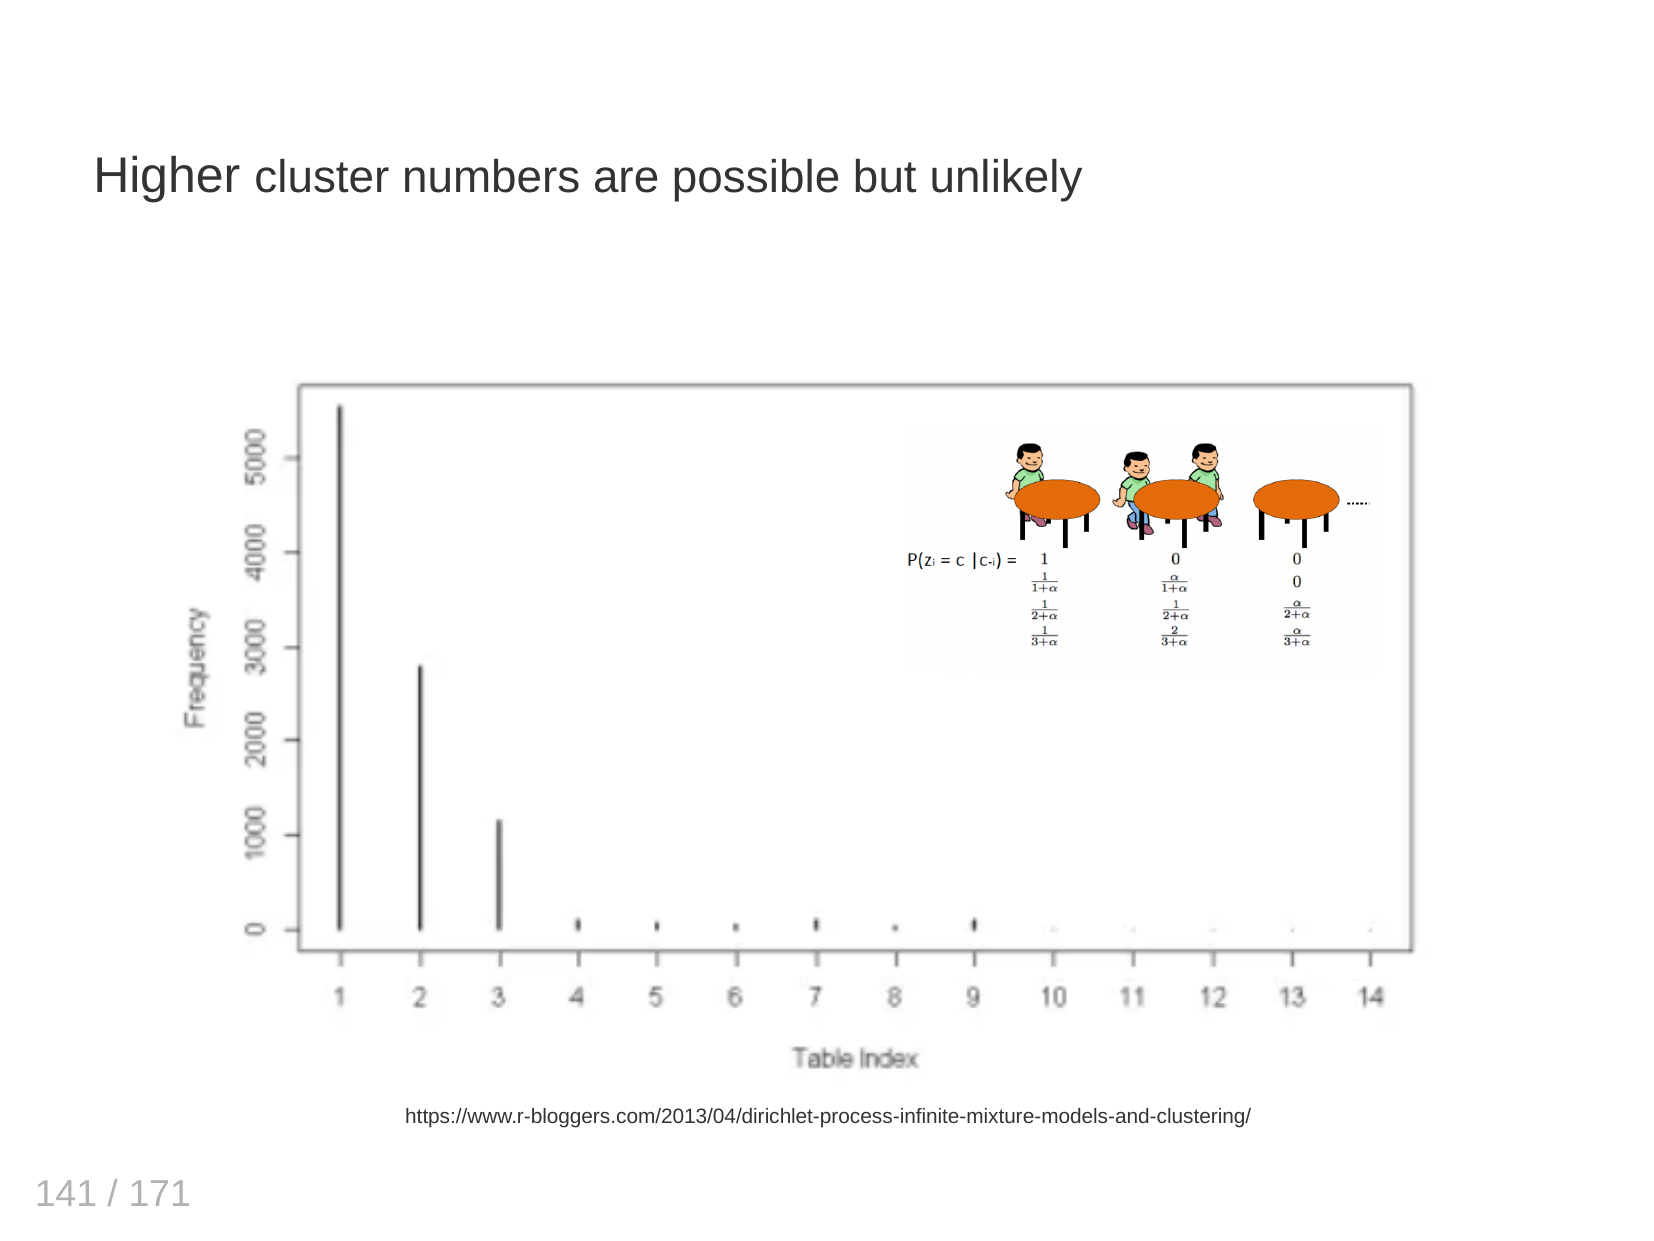

# Higher cluster numbers are possible but unlikely
https://www.r-bloggers.com/2013/04/dirichlet-process-infinite-mixture-models-and-clustering/